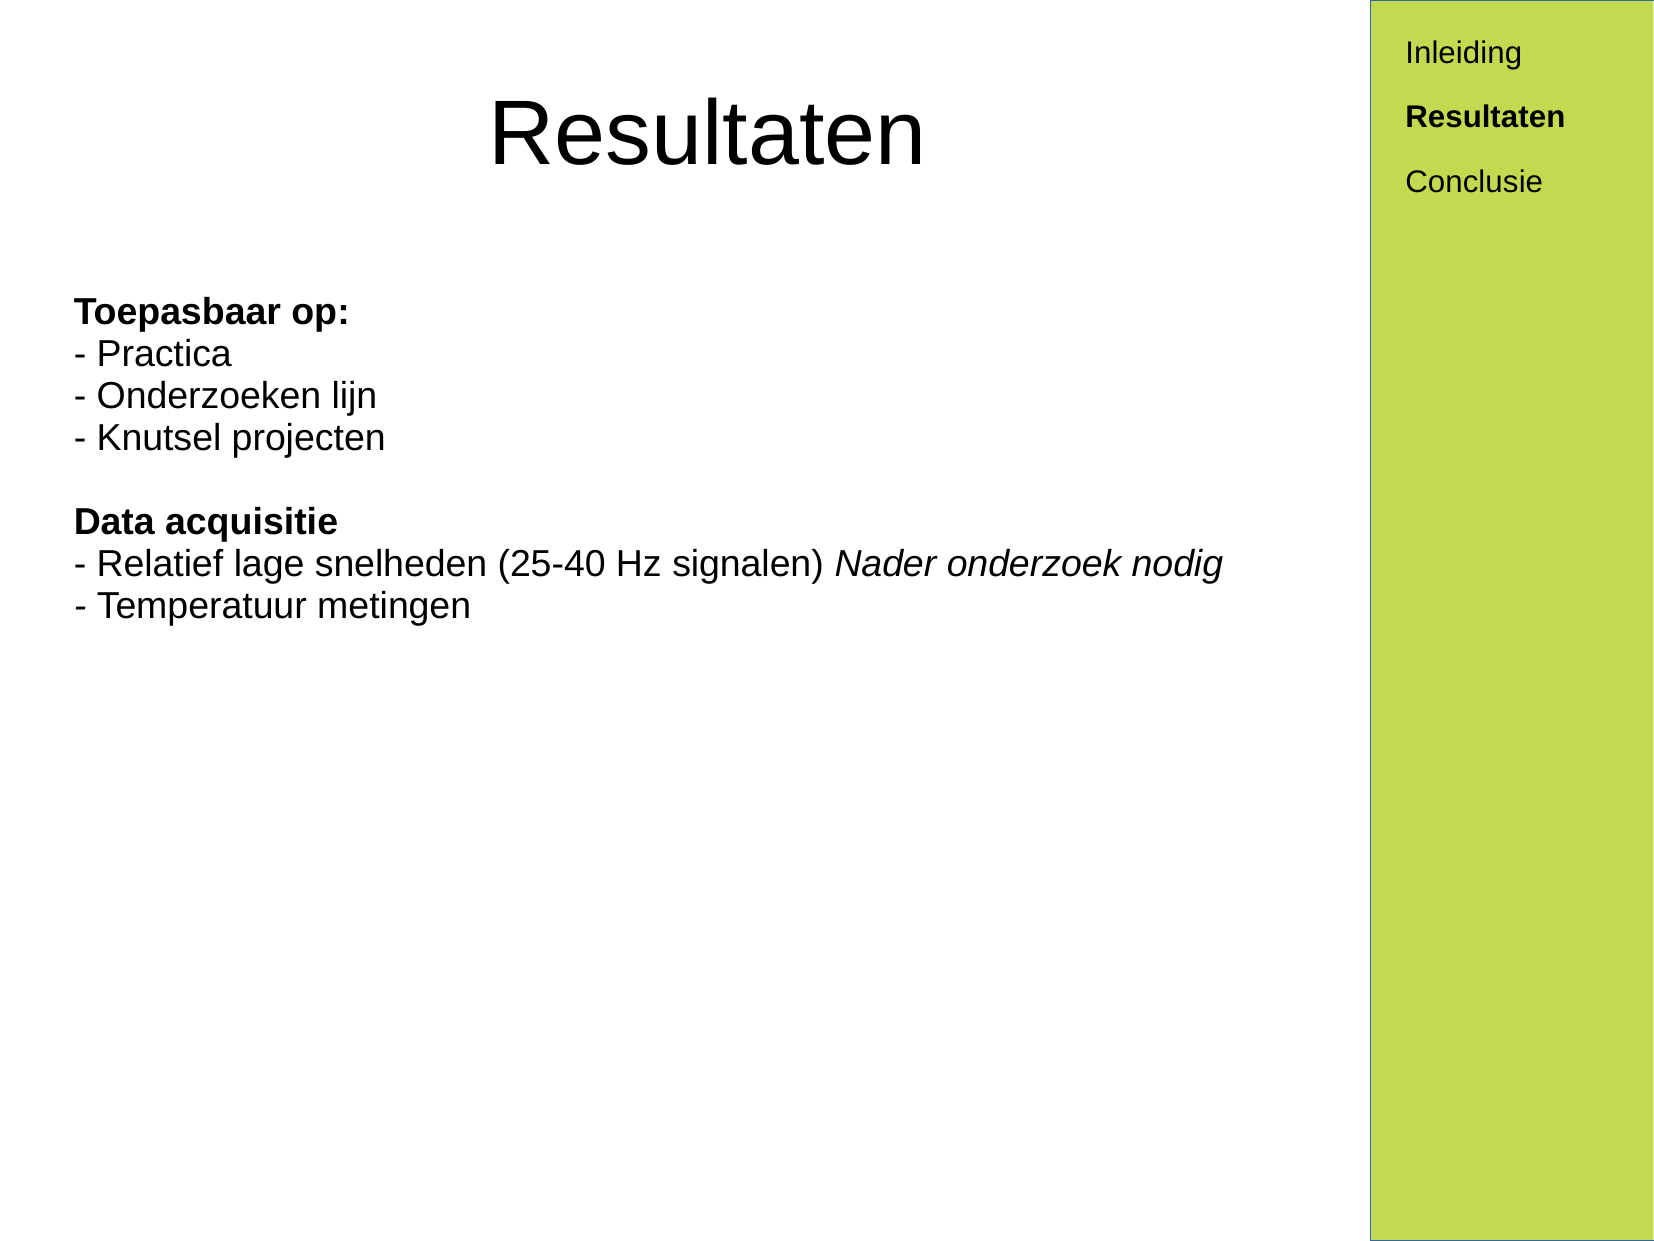

# Resultaten
Inleiding
Resultaten
Conclusie
Toepasbaar op:
- Practica
- Onderzoeken lijn
- Knutsel projecten
Data acquisitie
- Relatief lage snelheden (25-40 Hz signalen) Nader onderzoek nodig
- Temperatuur metingen